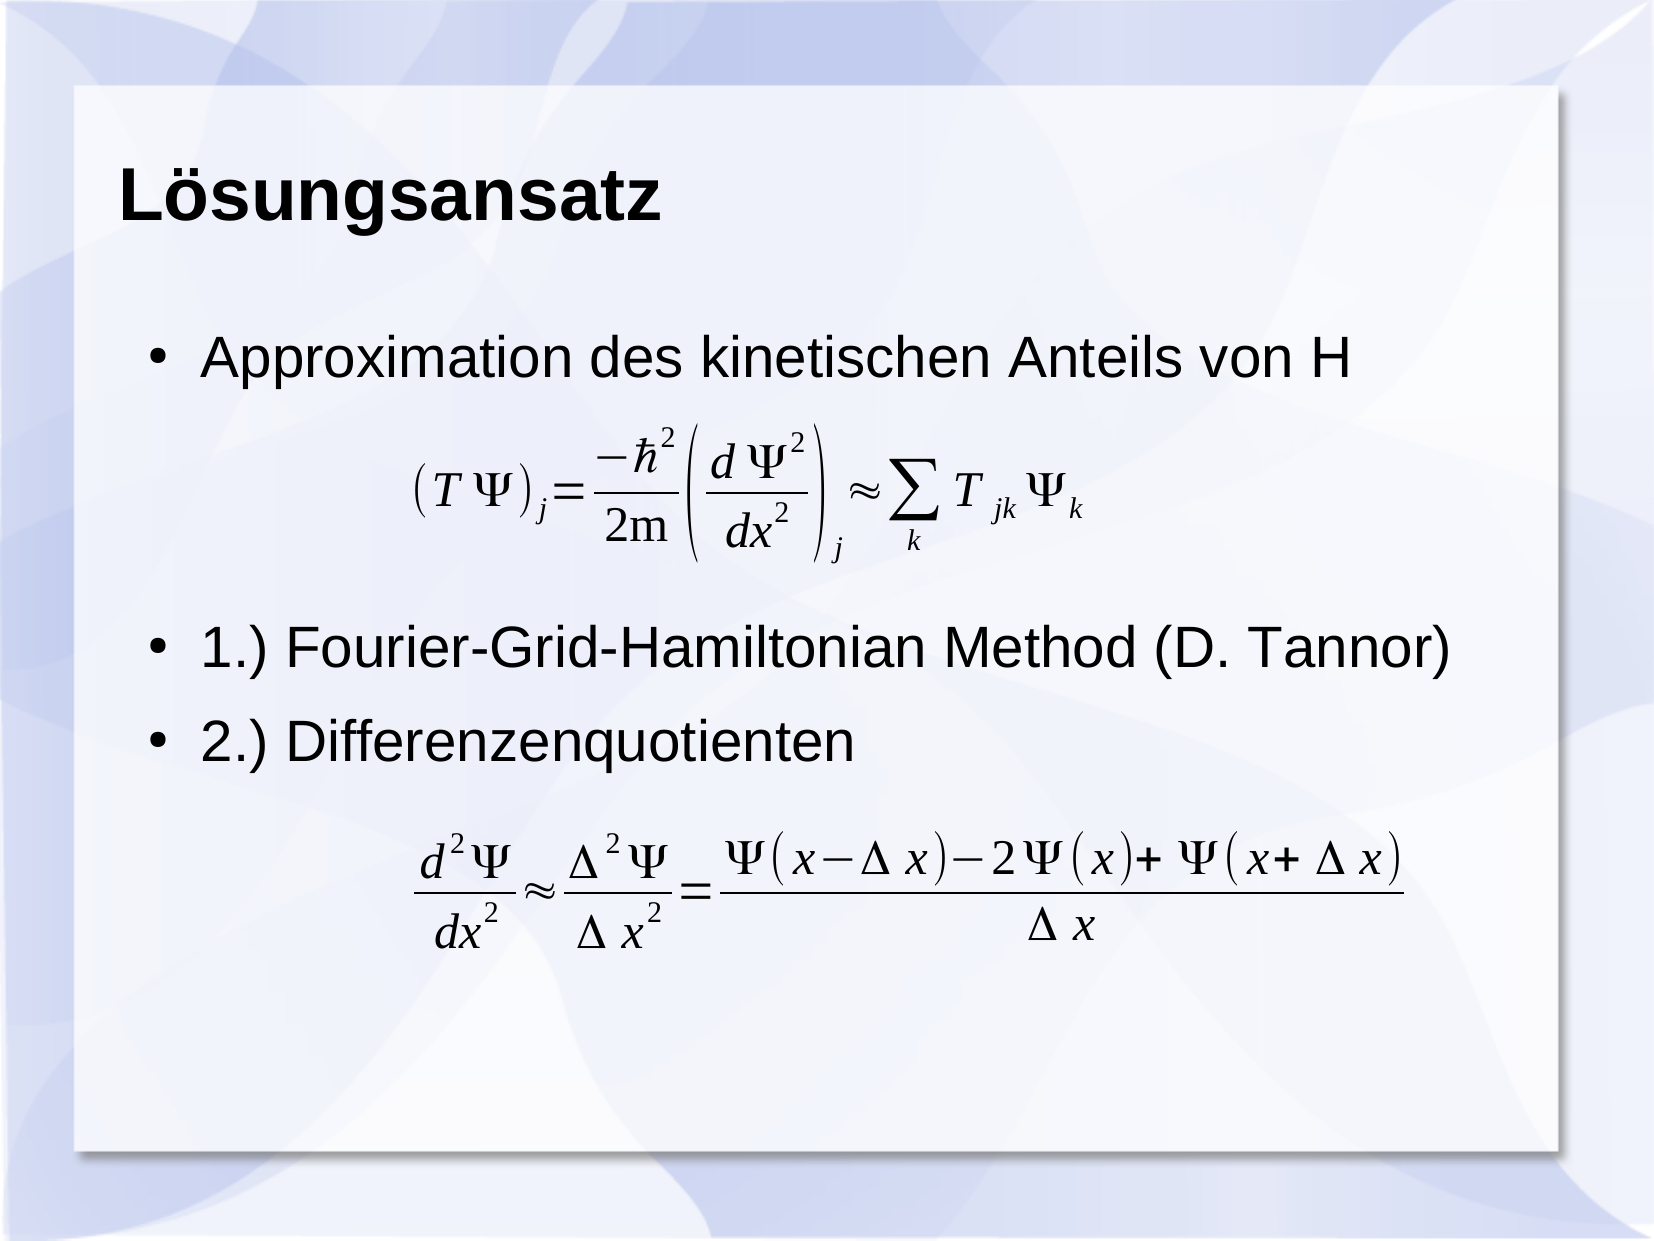

# Lösungsansatz
Approximation des kinetischen Anteils von H
1.) Fourier-Grid-Hamiltonian Method (D. Tannor)
2.) Differenzenquotienten